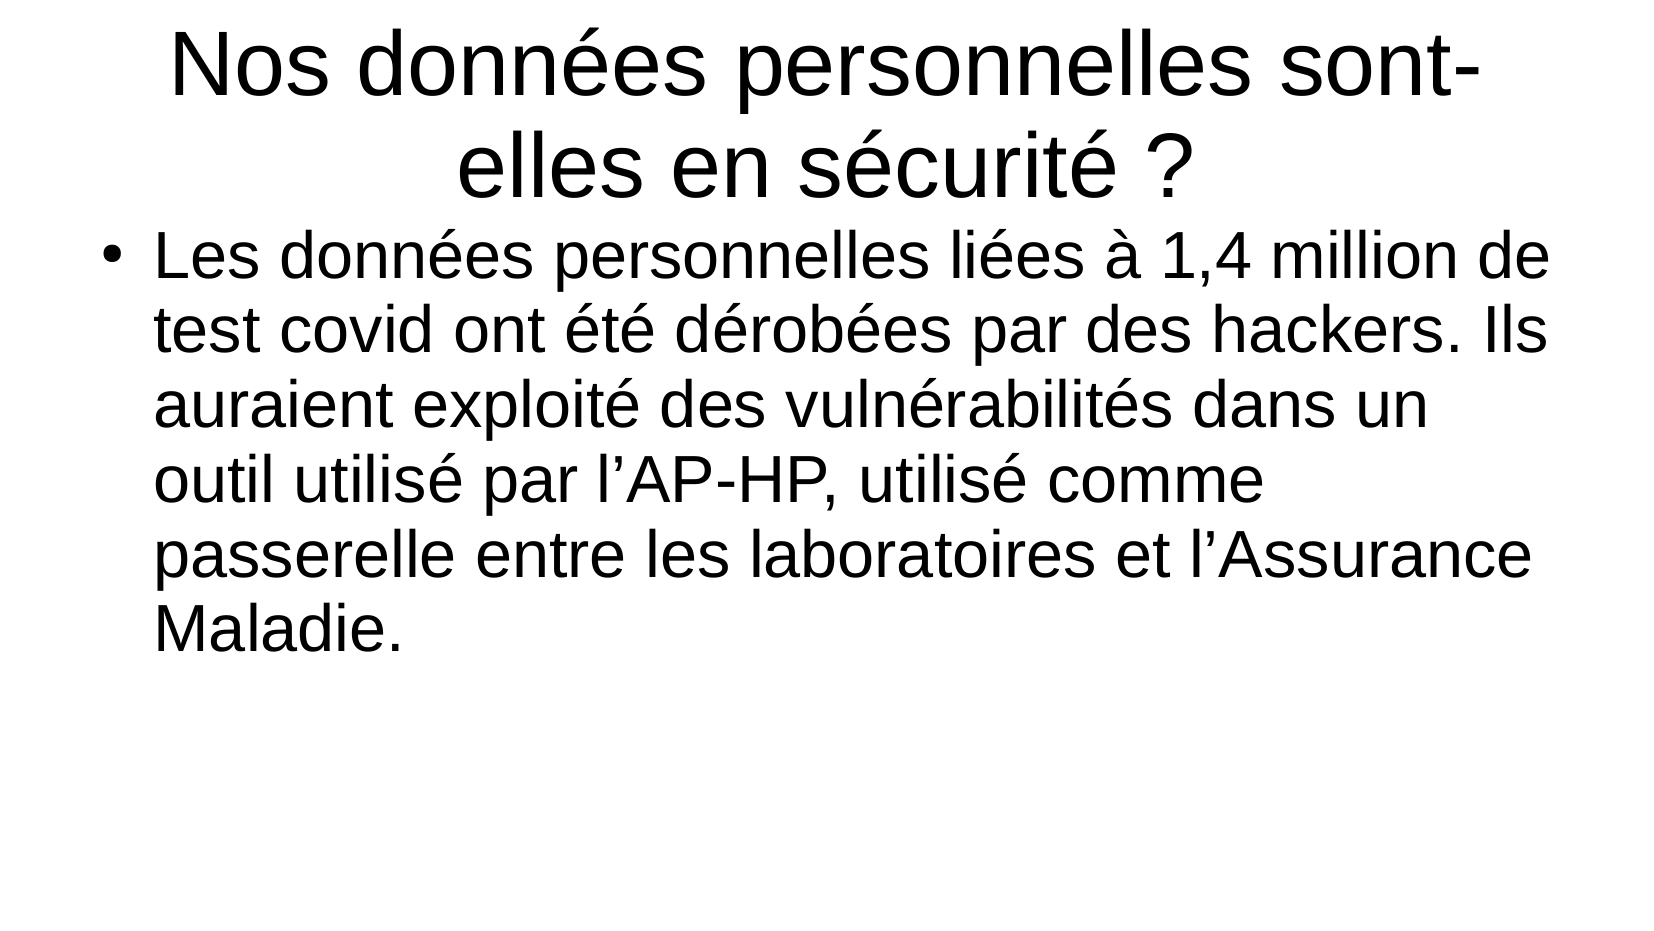

# Nos données personnelles sont-elles en sécurité ?
Les données personnelles liées à 1,4 million de test covid ont été dérobées par des hackers. Ils auraient exploité des vulnérabilités dans un outil utilisé par l’AP-HP, utilisé comme passerelle entre les laboratoires et l’Assurance Maladie.